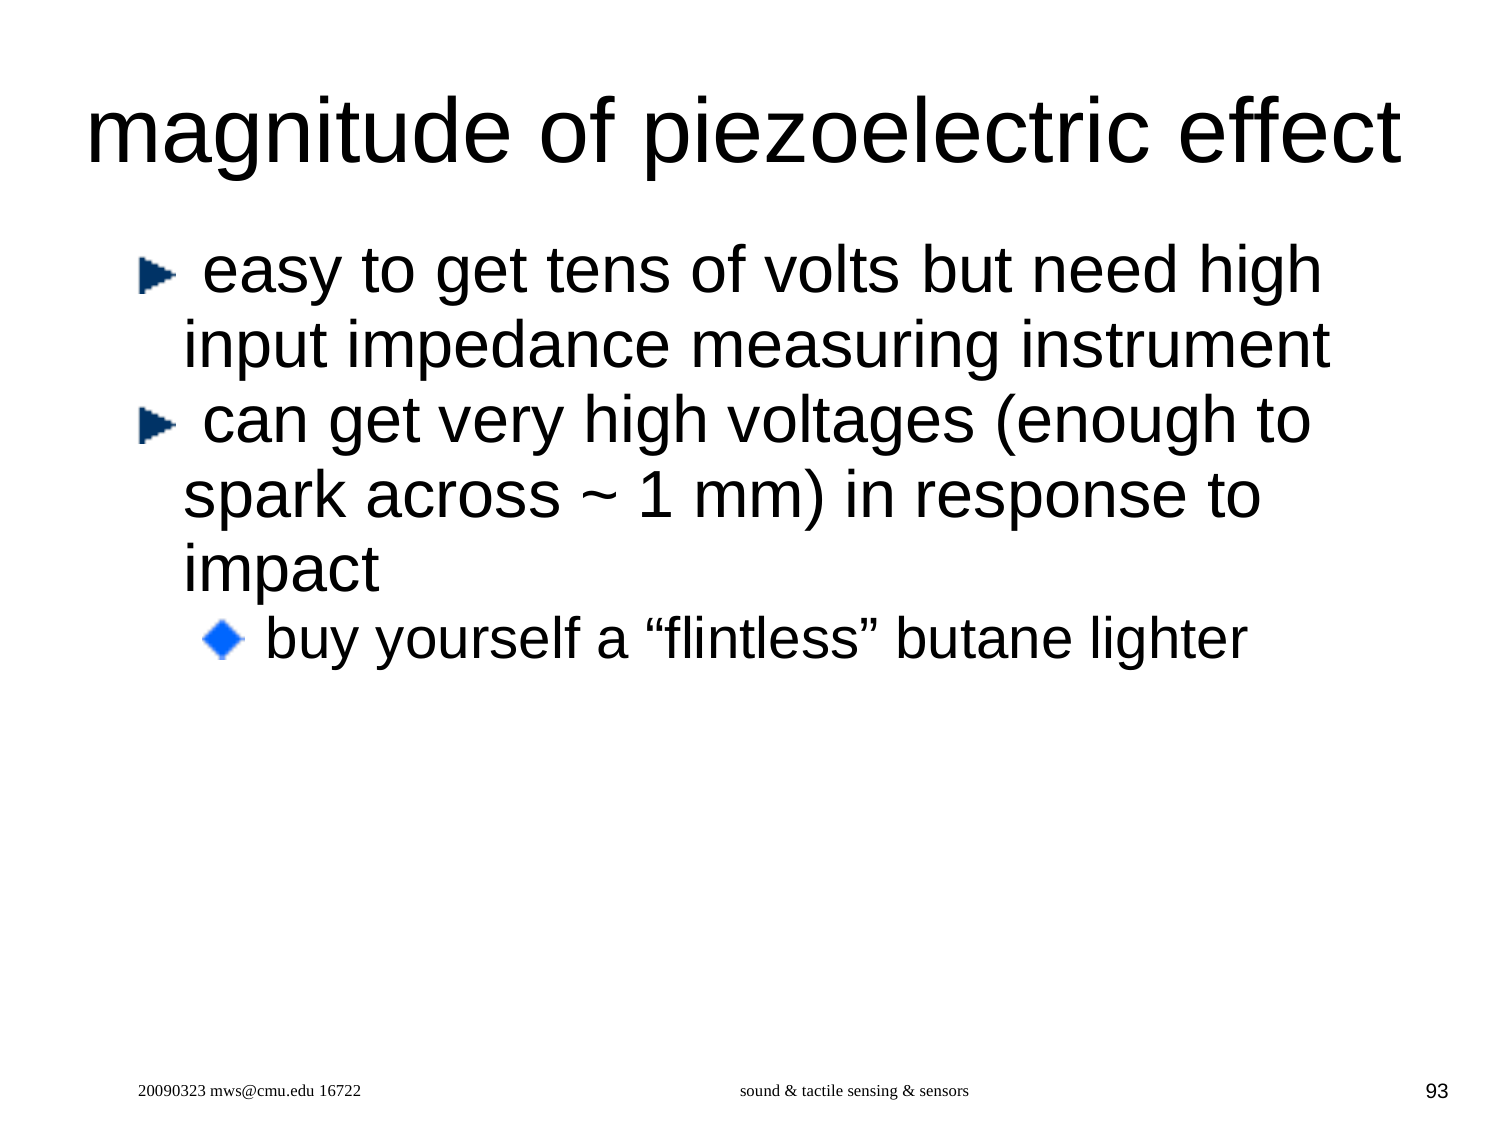

# magnitude of piezoelectric effect
 easy to get tens of volts but need high input impedance measuring instrument
 can get very high voltages (enough to spark across ~ 1 mm) in response to impact
 buy yourself a “flintless” butane lighter
93
20090323 mws@cmu.edu 16722
sound & tactile sensing & sensors